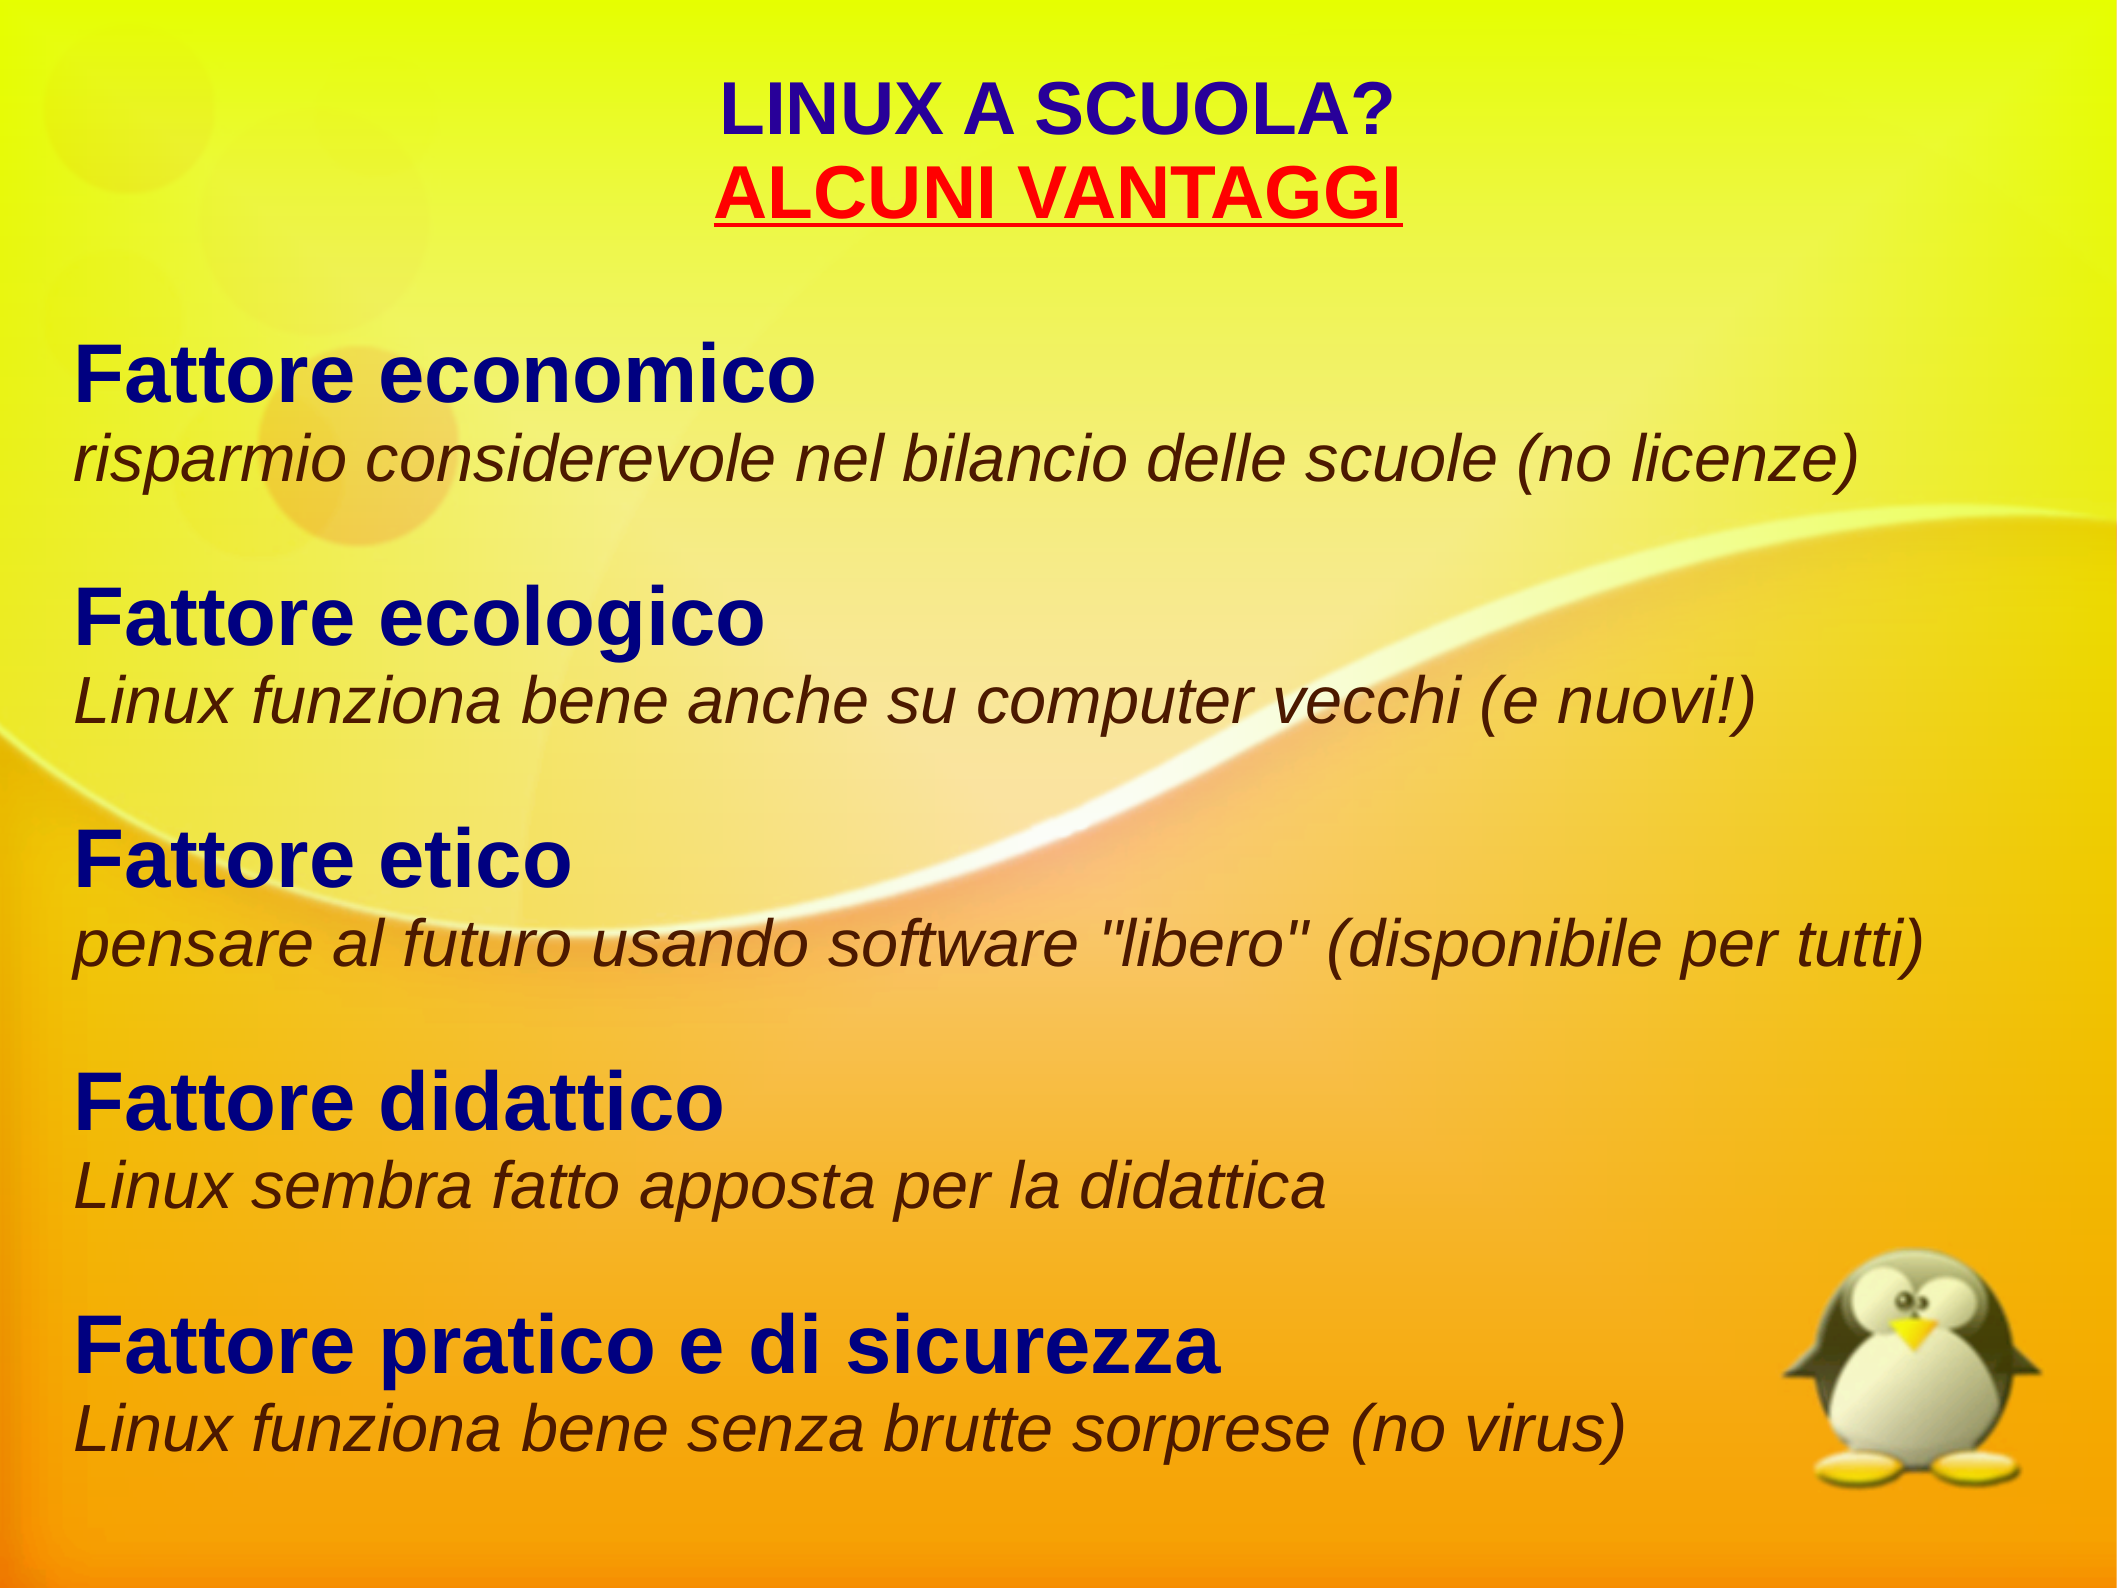

LINUX A SCUOLA?
ALCUNI VANTAGGI
Fattore economico
risparmio considerevole nel bilancio delle scuole (no licenze)
Fattore ecologico
Linux funziona bene anche su computer vecchi (e nuovi!)
Fattore etico
pensare al futuro usando software "libero" (disponibile per tutti)
Fattore didattico
Linux sembra fatto apposta per la didattica
Fattore pratico e di sicurezza
Linux funziona bene senza brutte sorprese (no virus)